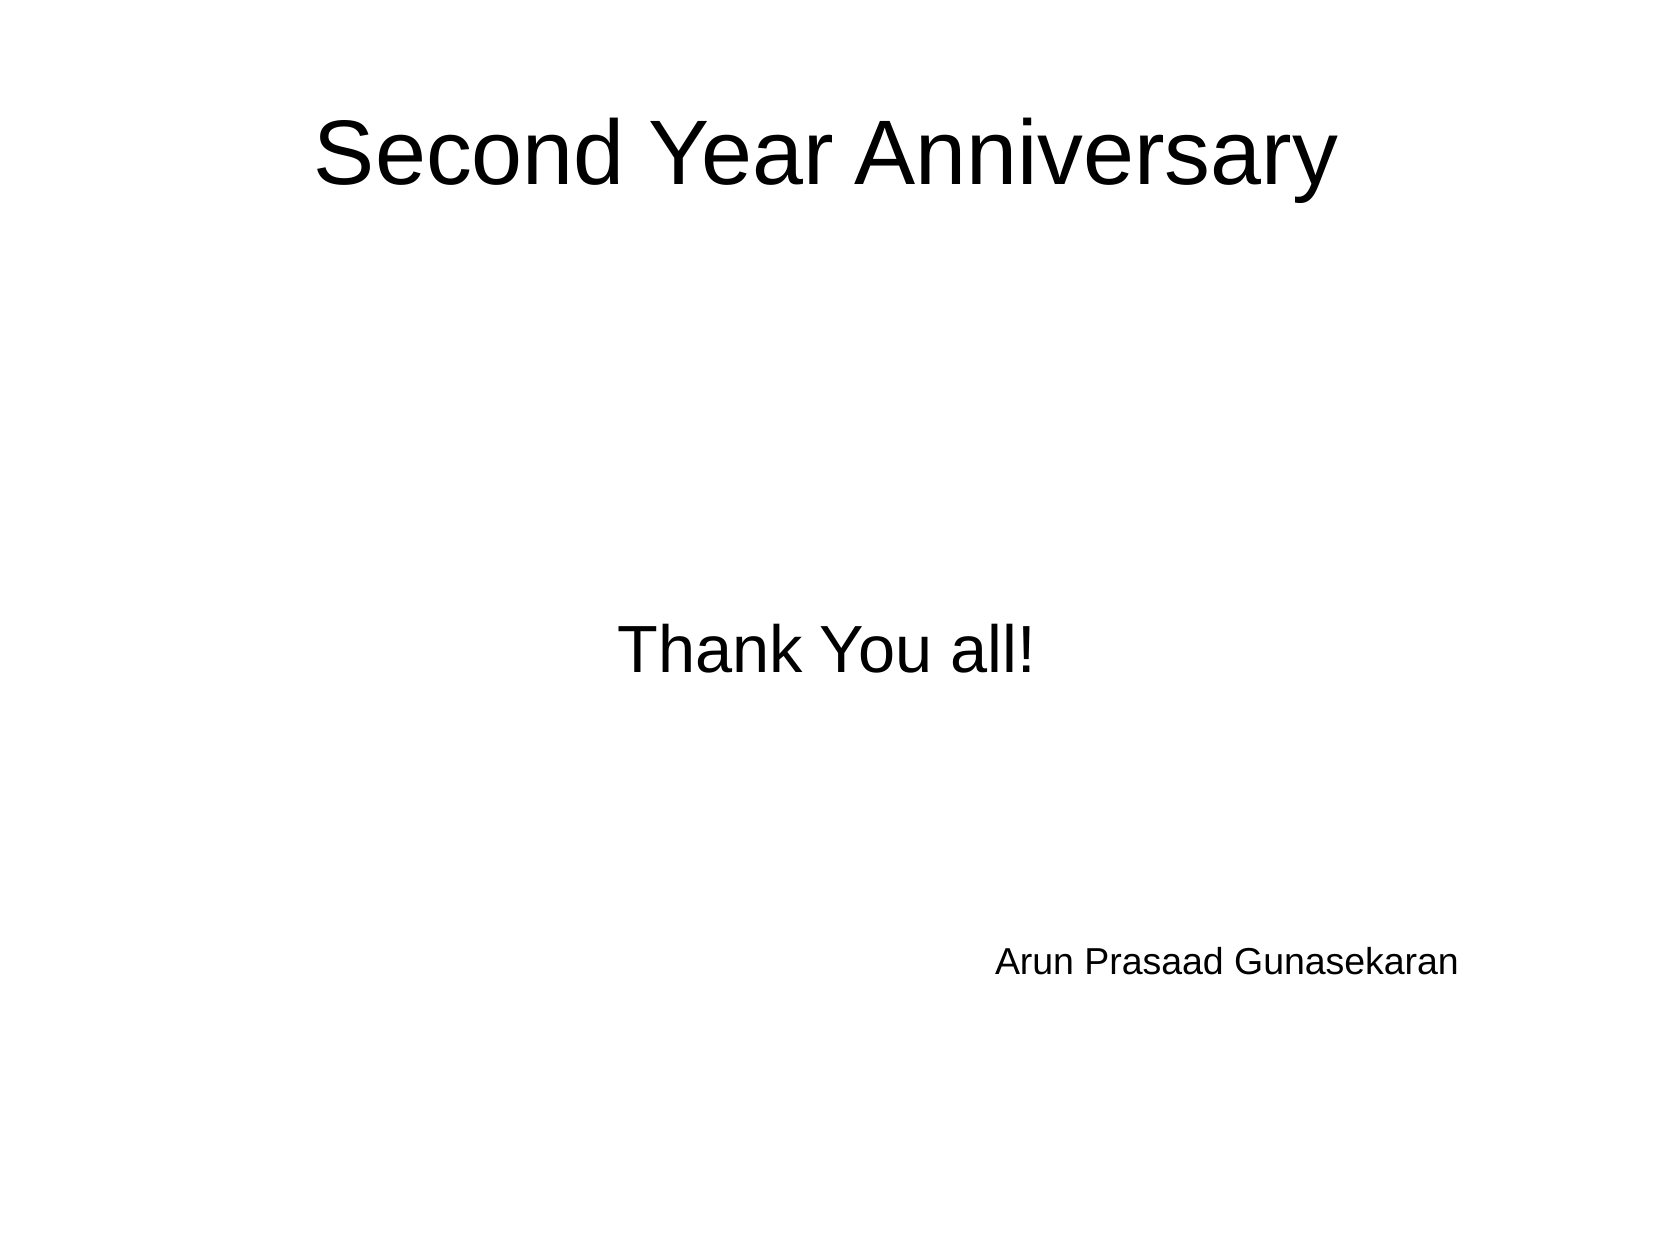

# Second Year Anniversary
Thank You all!
Arun Prasaad Gunasekaran